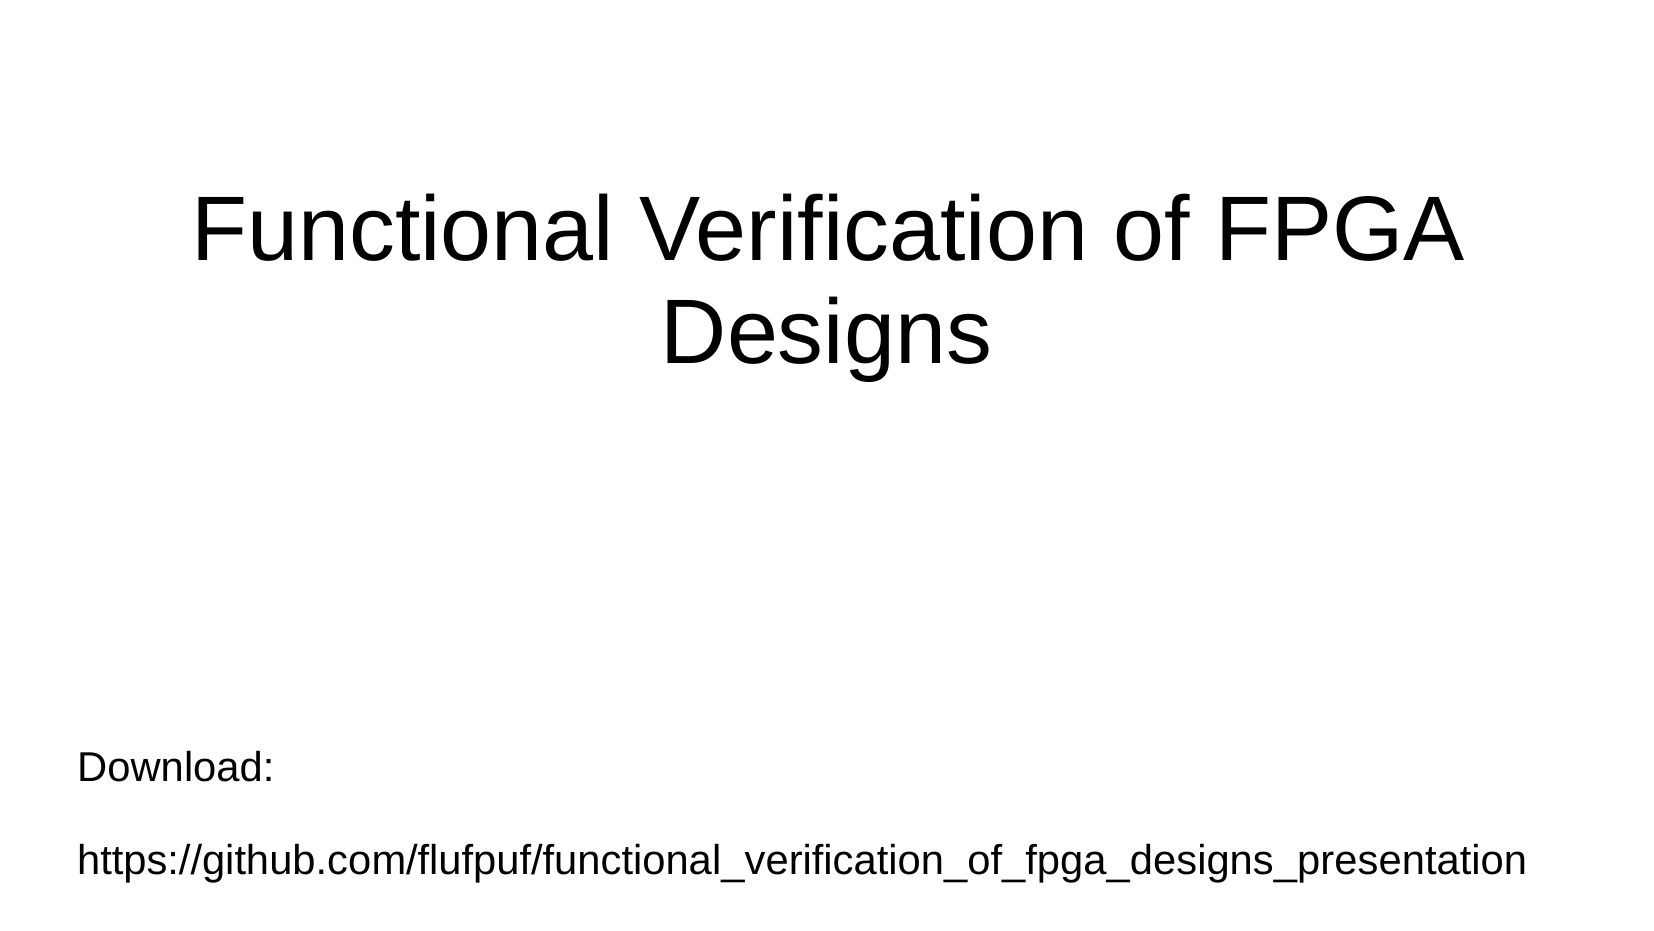

# Functional Verification of FPGA Designs
Download:
https://github.com/flufpuf/functional_verification_of_fpga_designs_presentation